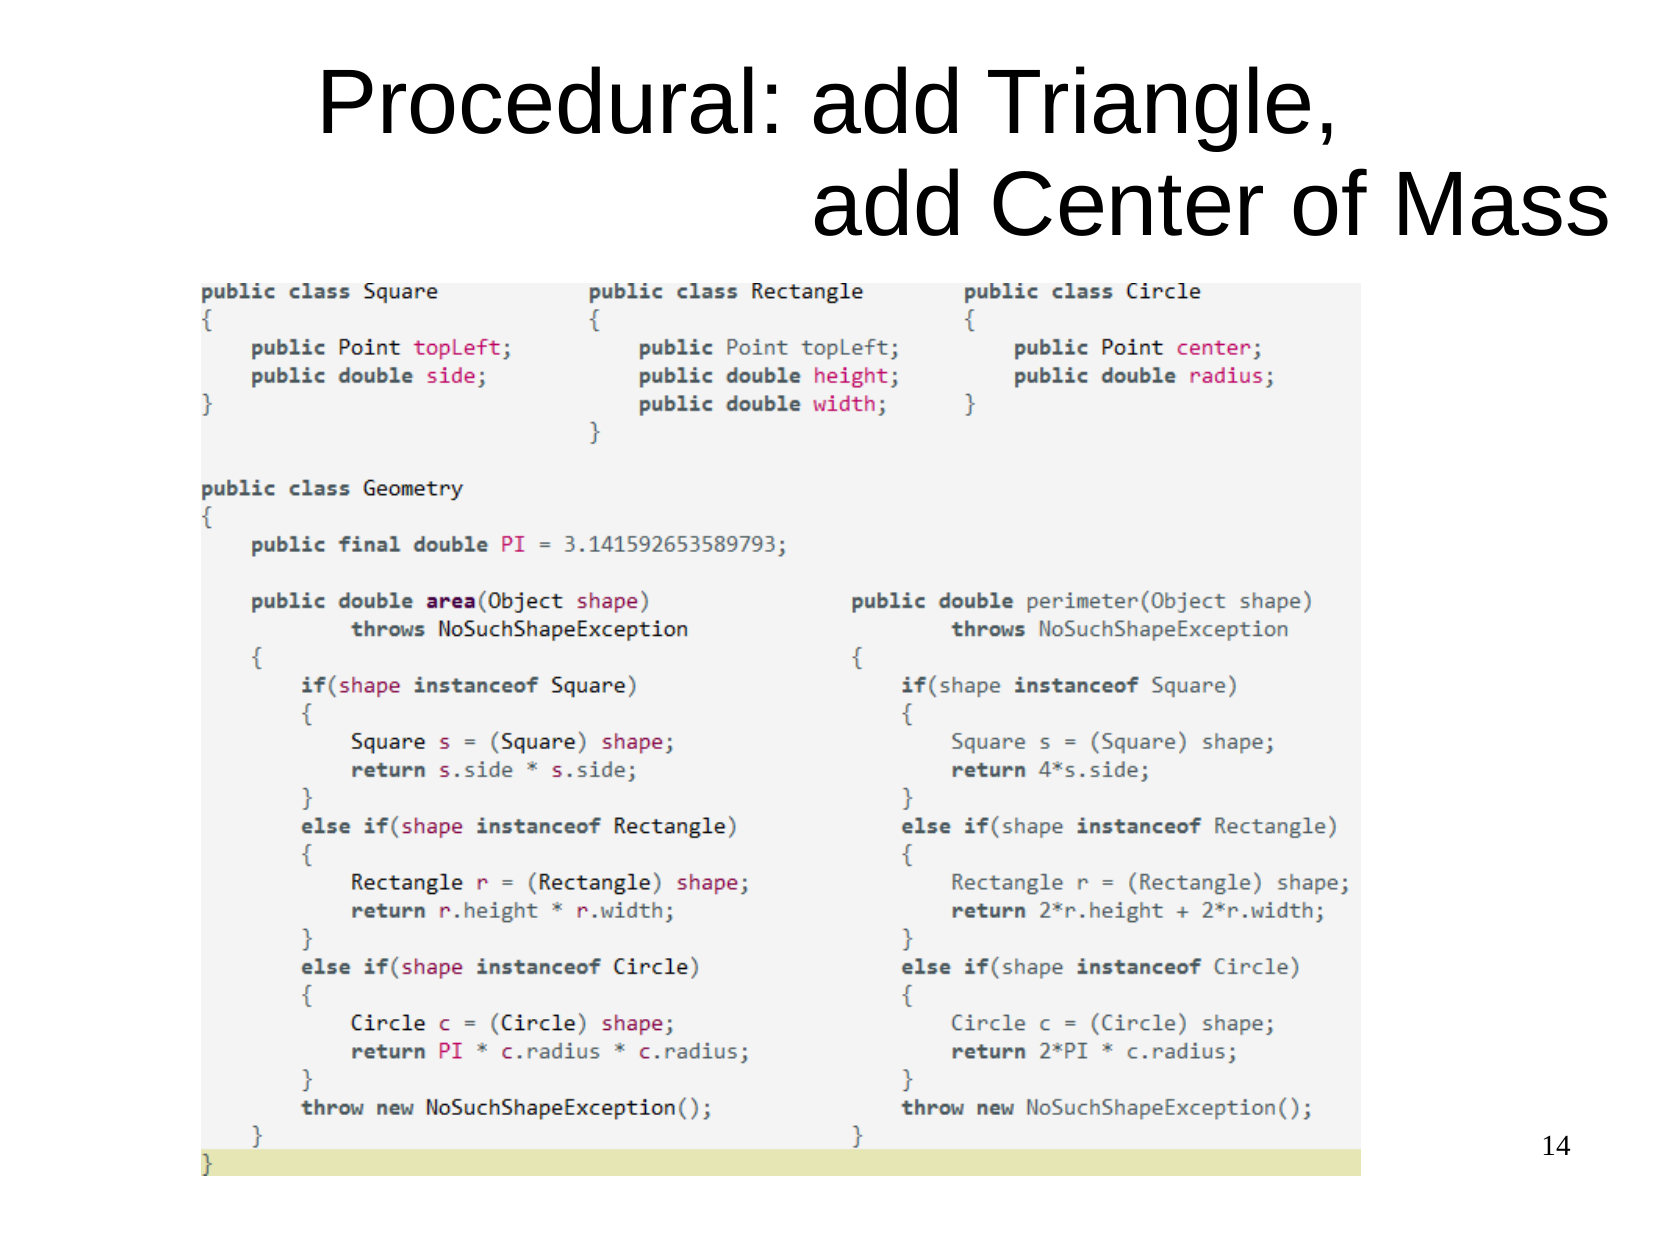

# Procedural: add Triangle, add Center of Mass
14